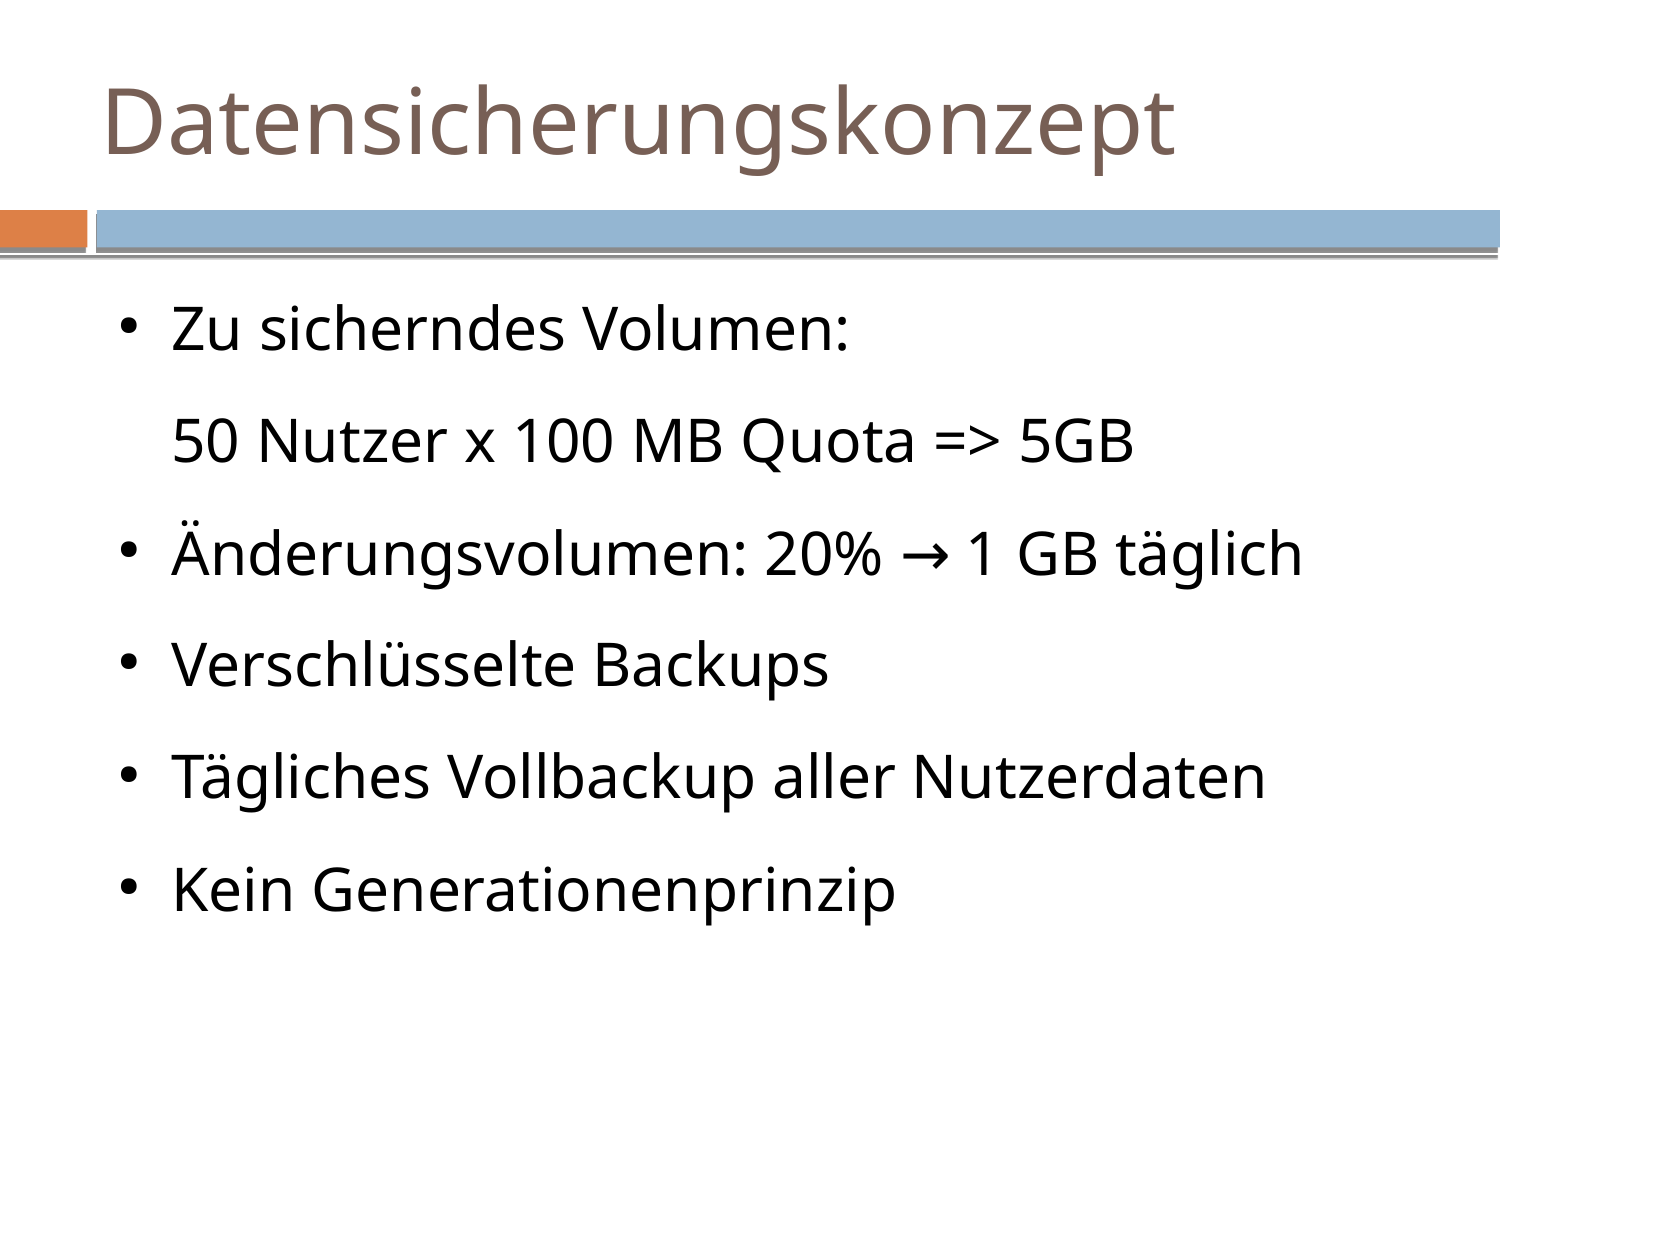

# Datensicherungskonzept
Zu sicherndes Volumen:
50 Nutzer x 100 MB Quota => 5GB
Änderungsvolumen: 20% → 1 GB täglich
Verschlüsselte Backups
Tägliches Vollbackup aller Nutzerdaten
Kein Generationenprinzip